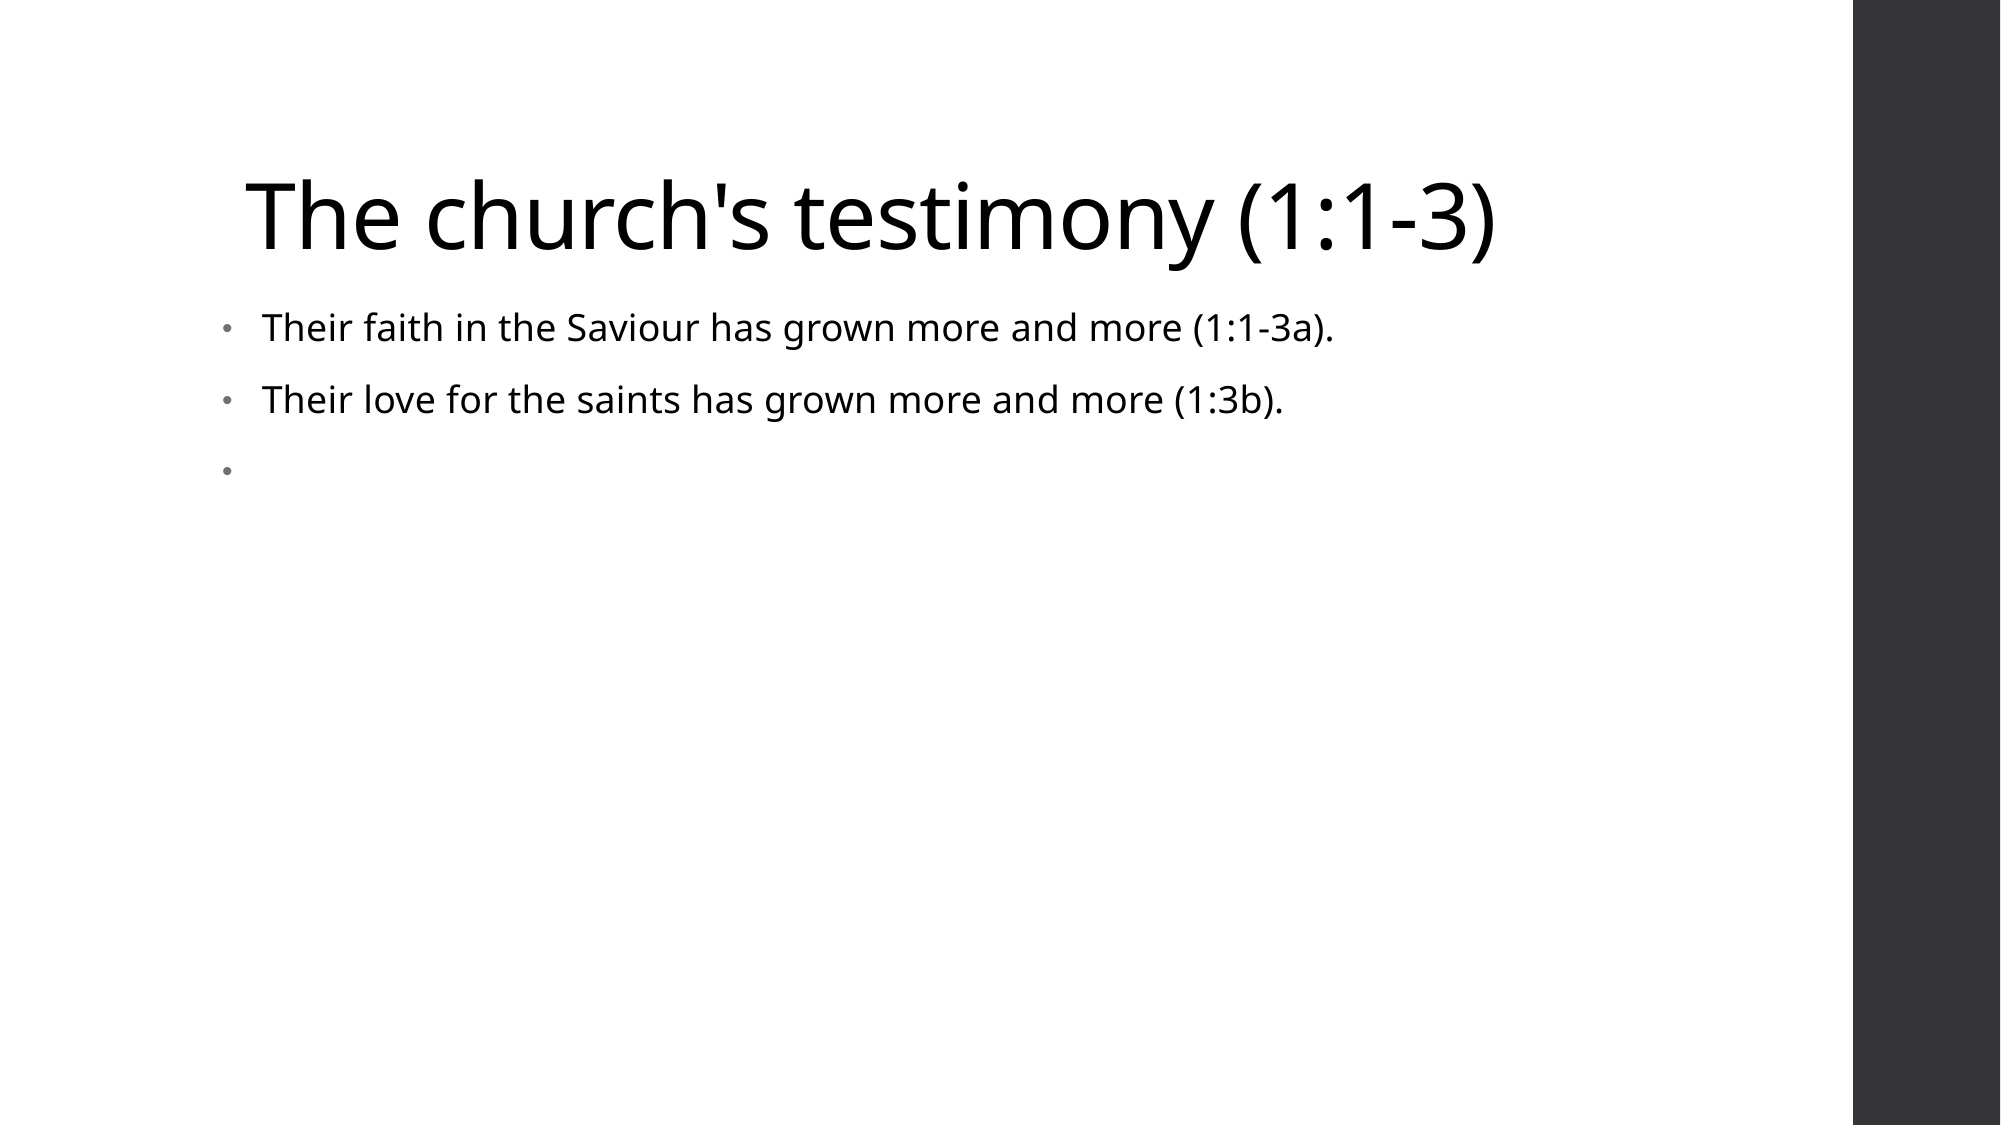

# The church's testimony (1:1-3)
 Their faith in the Saviour has grown more and more (1:1-3a).
 Their love for the saints has grown more and more (1:3b).